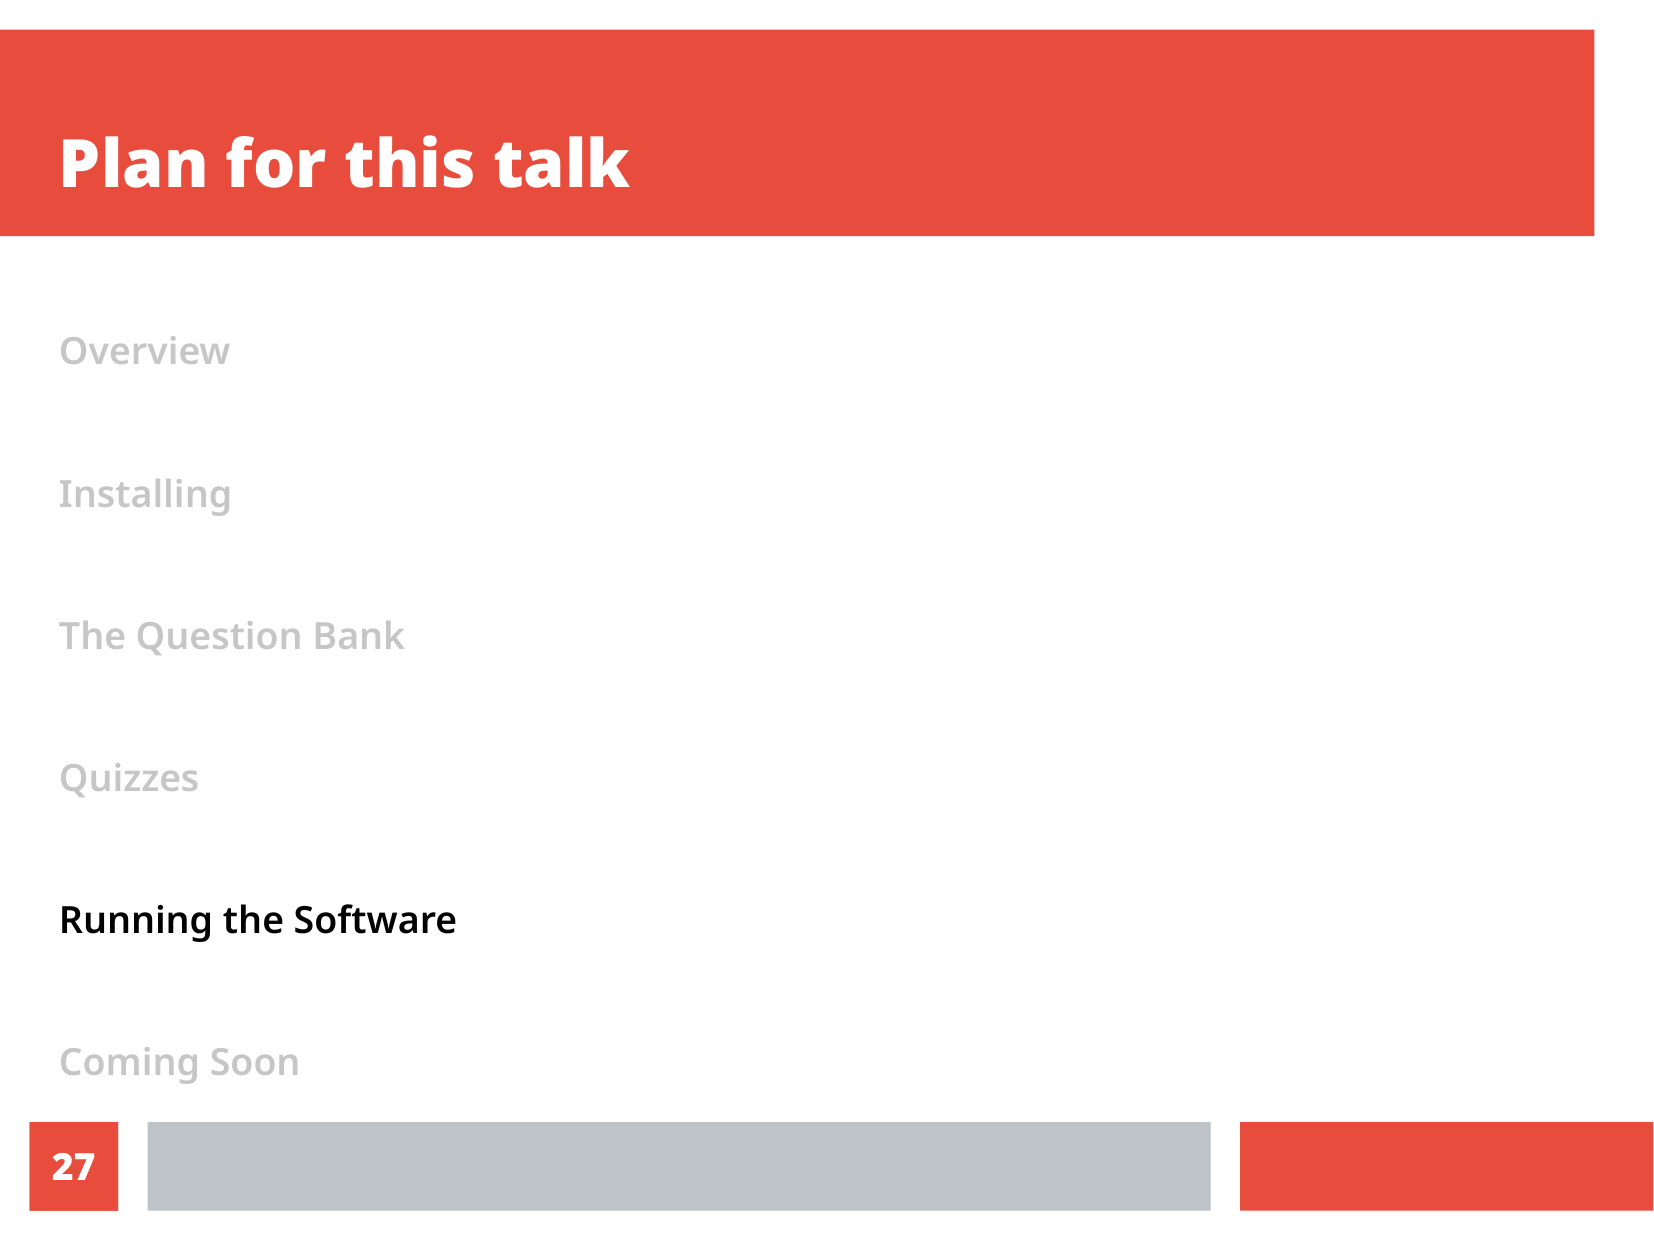

# Plan for this talk
Overview
Installing
The Question Bank
Quizzes
Running the Software
Coming Soon
27